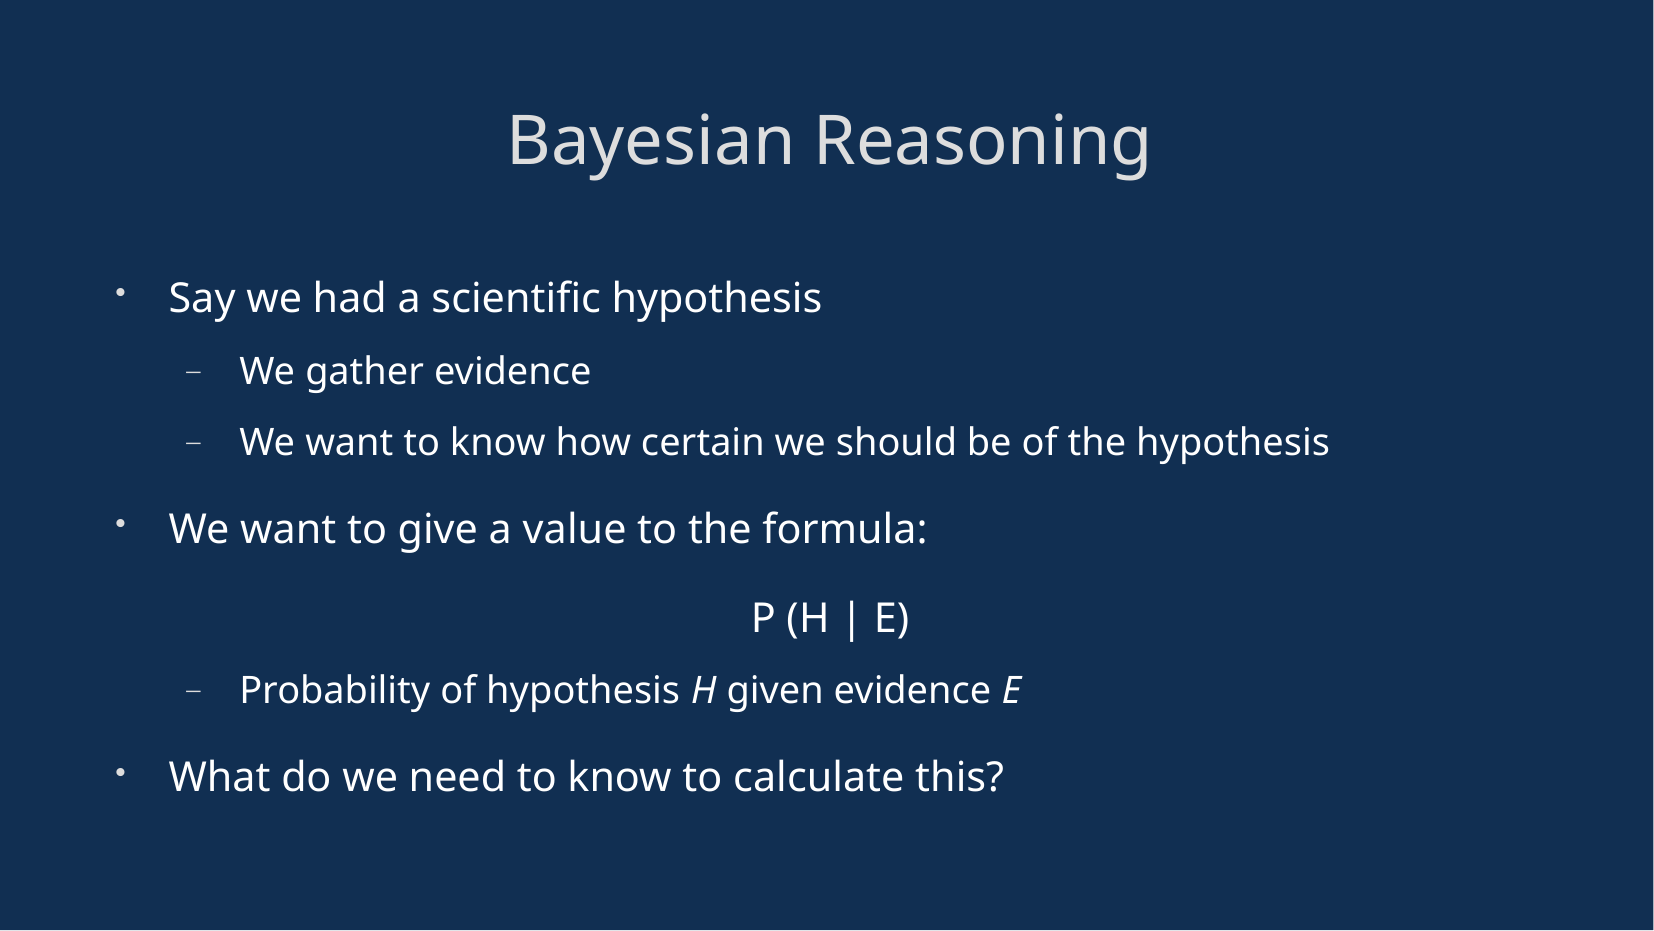

# Bayesian Reasoning
Say we had a scientific hypothesis
We gather evidence
We want to know how certain we should be of the hypothesis
We want to give a value to the formula:
P (H | E)
Probability of hypothesis H given evidence E
What do we need to know to calculate this?